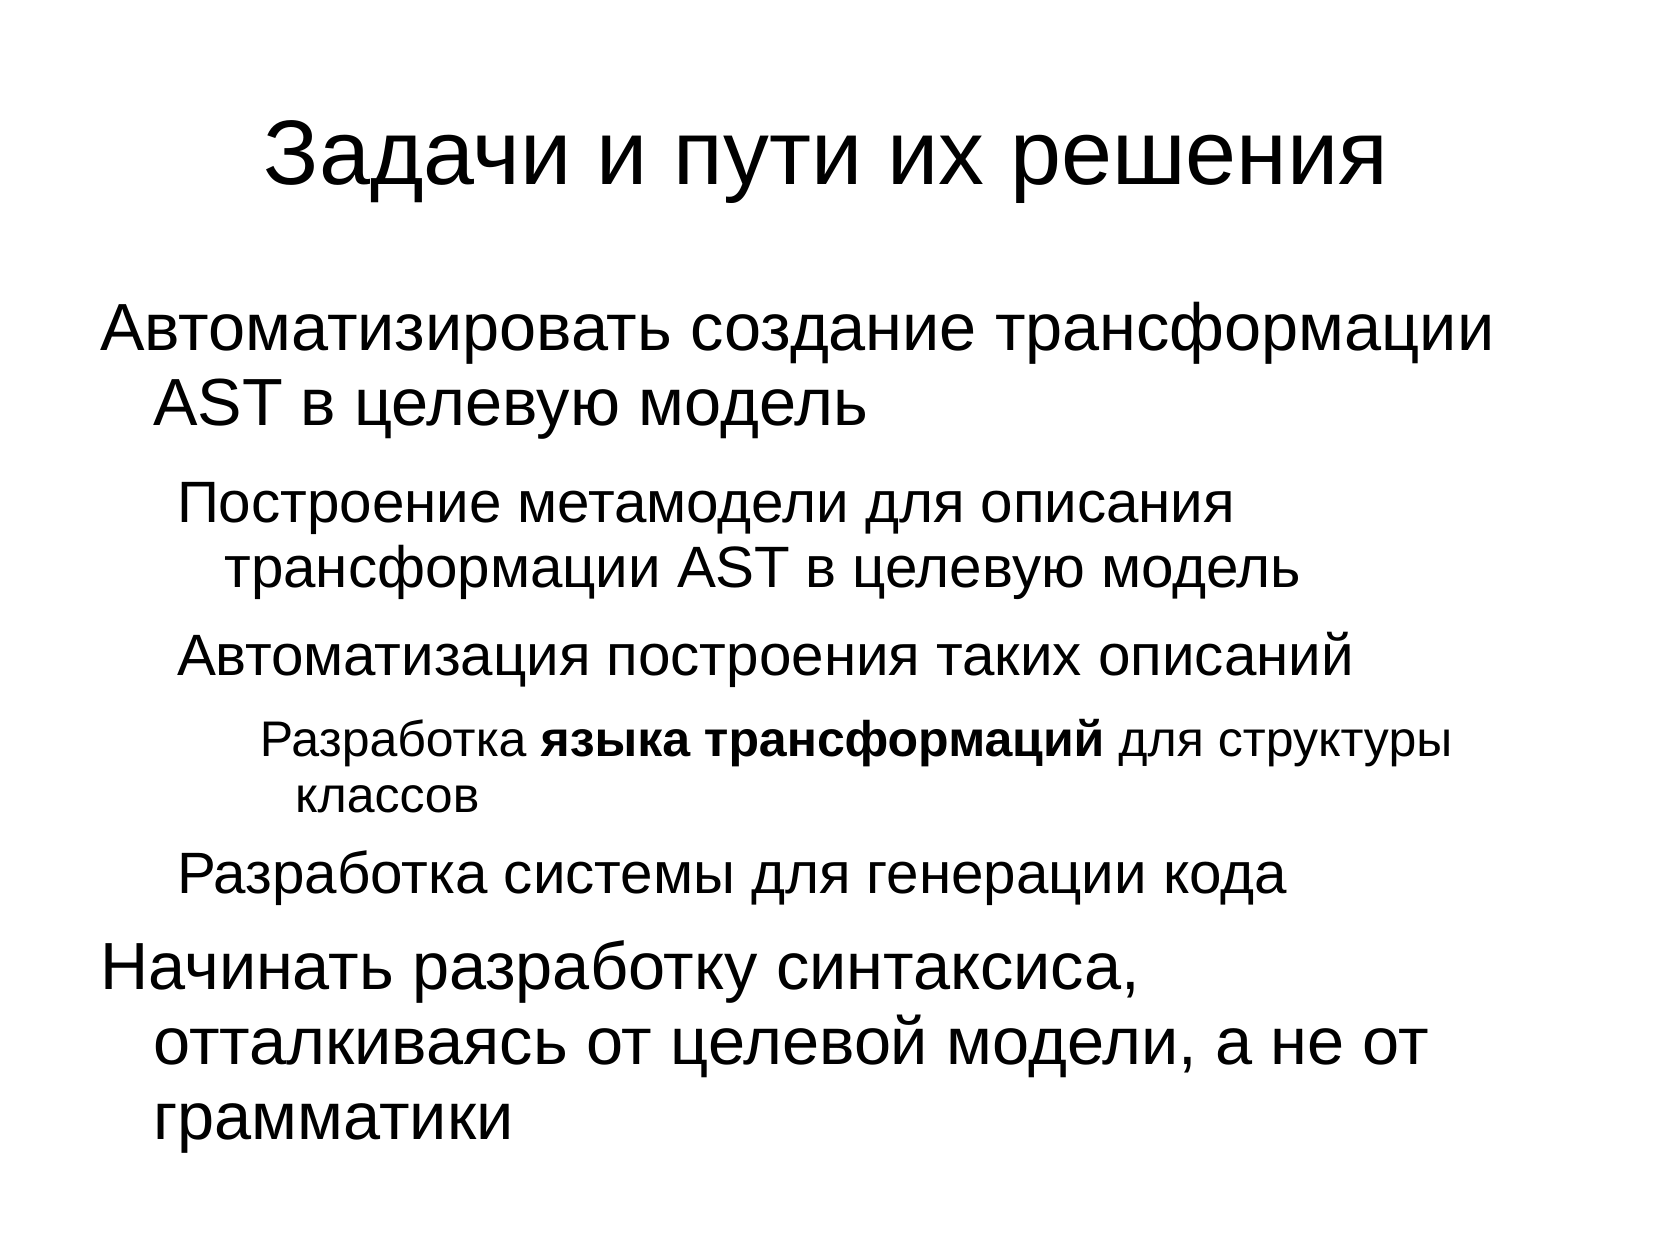

# Задачи и пути их решения
Автоматизировать создание трансформации AST в целевую модель
Построение метамодели для описания трансформации AST в целевую модель
Автоматизация построения таких описаний
Разработка языка трансформаций для структуры классов
Разработка системы для генерации кода
Начинать разработку синтаксиса, отталкиваясь от целевой модели, а не от грамматики